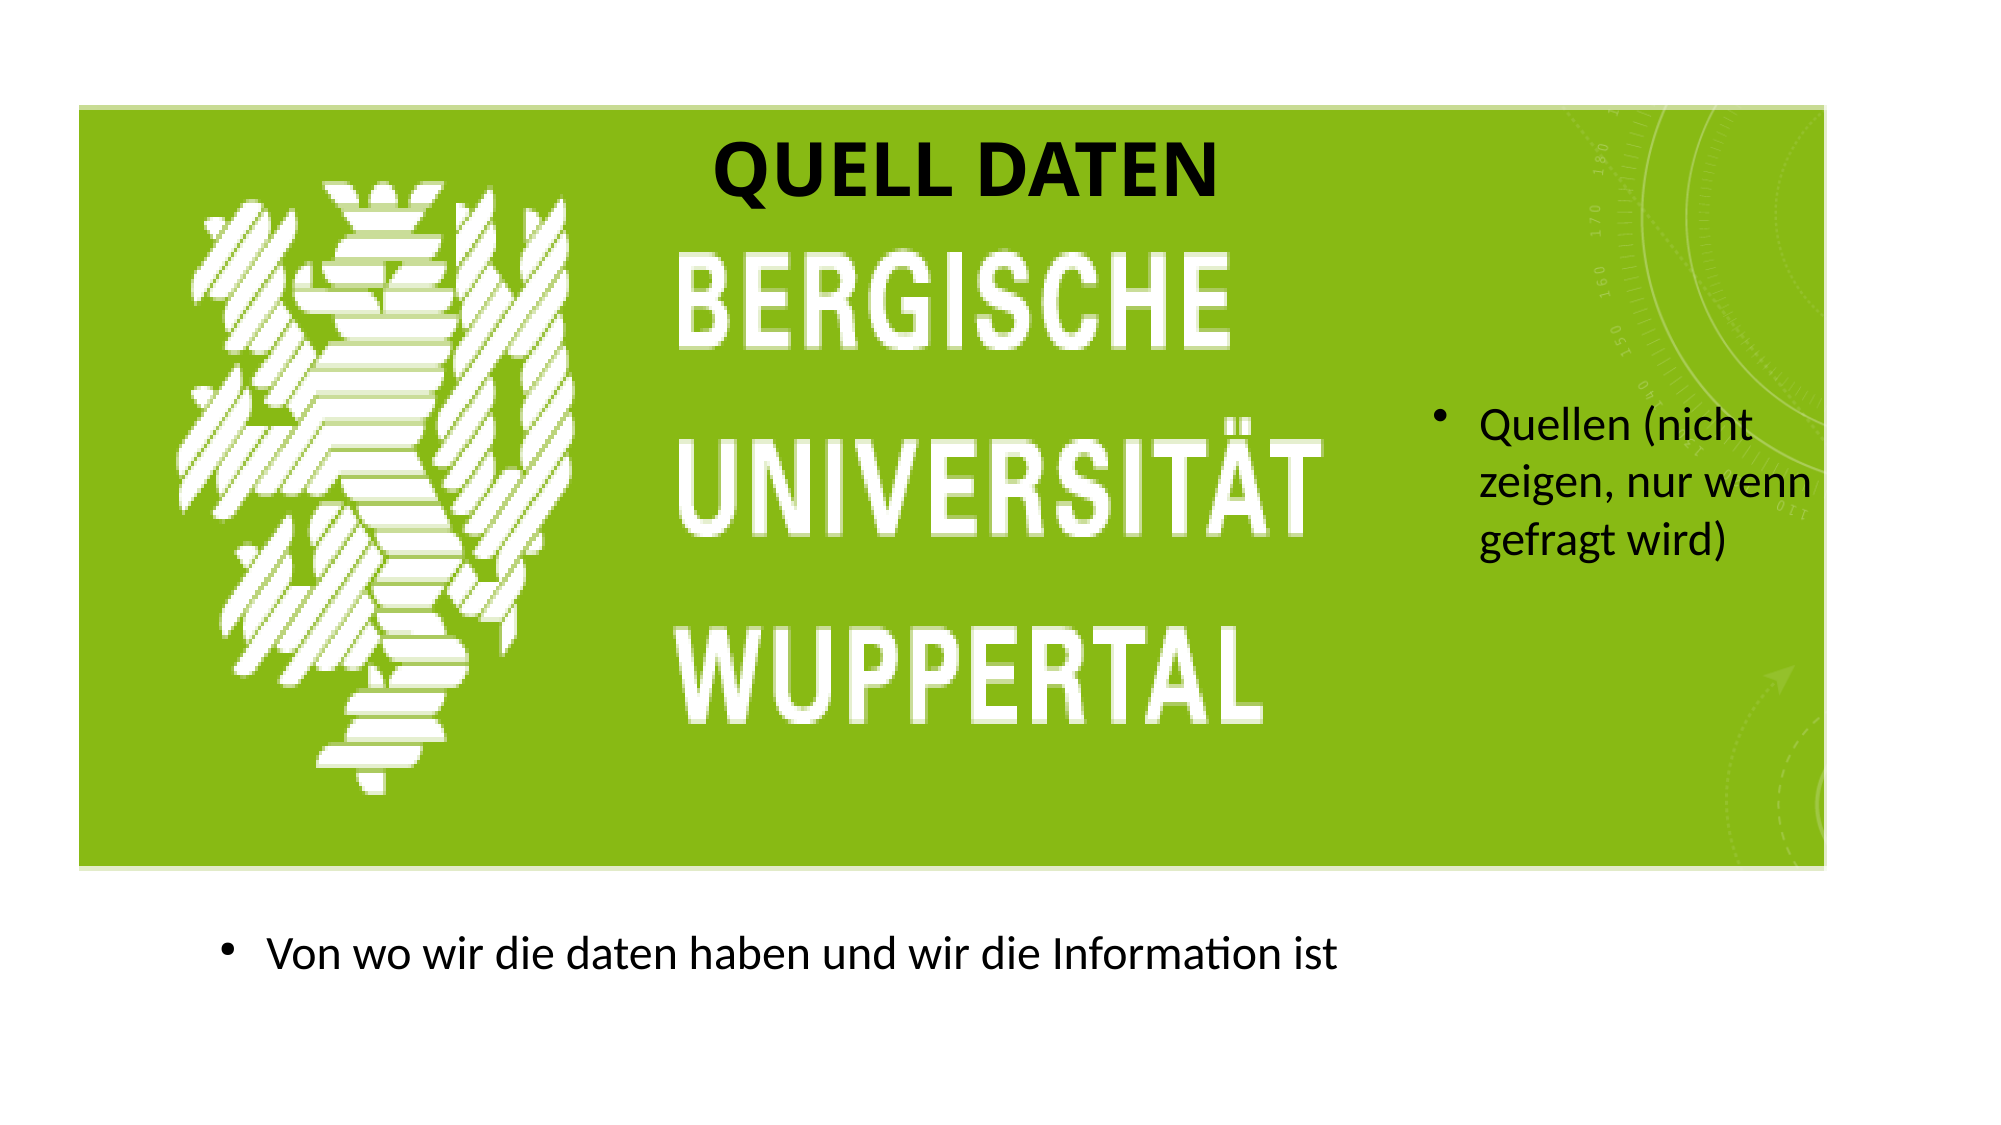

Quell daten
Quellen (nicht zeigen, nur wenn gefragt wird)
# Von wo wir die daten haben und wir die Information ist